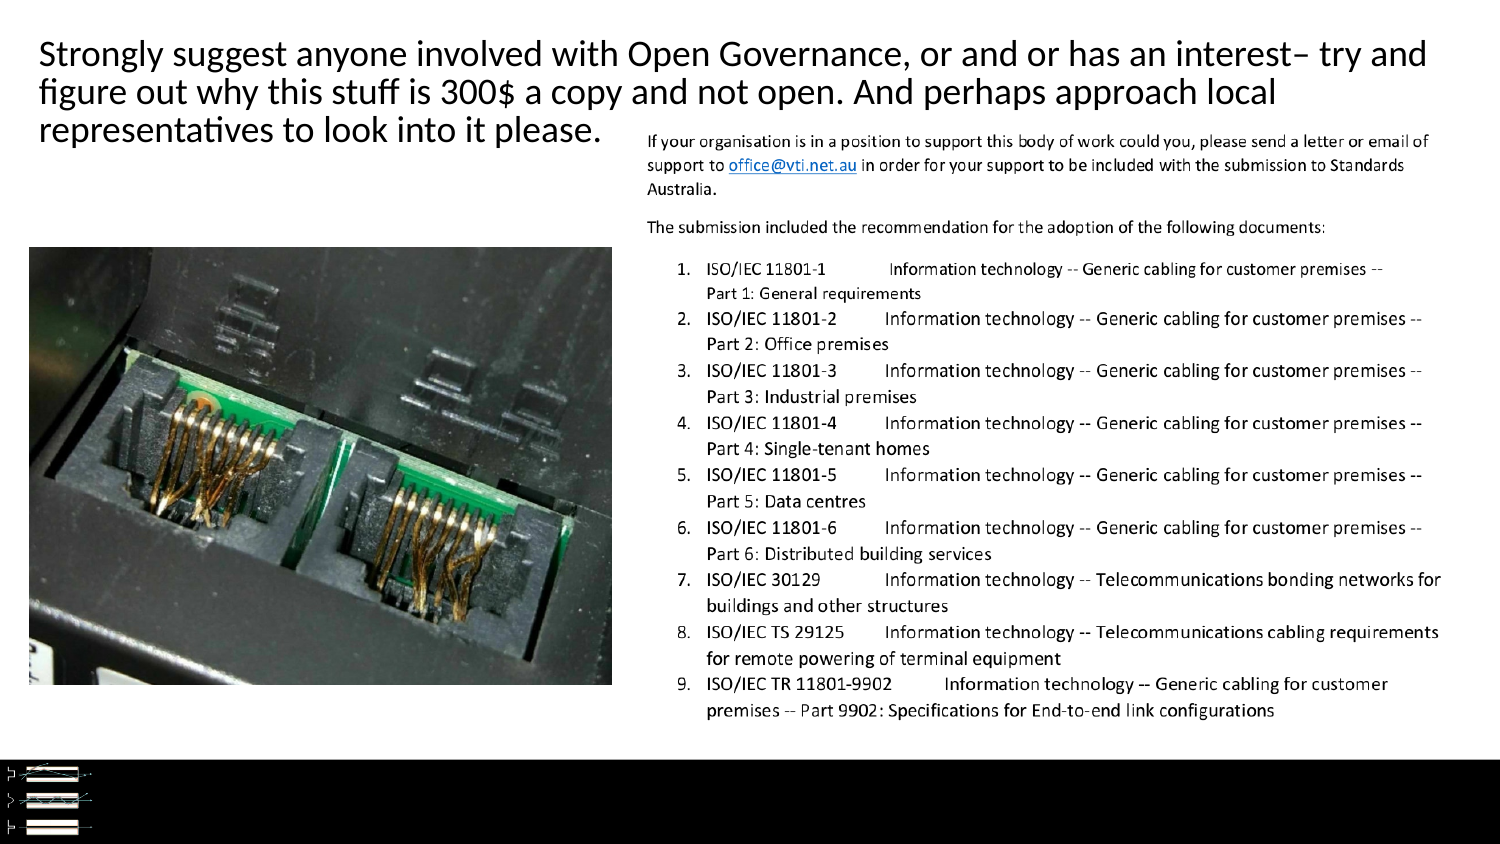

# Strongly suggest anyone involved with Open Governance, or and or has an interest– try and figure out why this stuff is 300$ a copy and not open. And perhaps approach local representatives to look into it please.